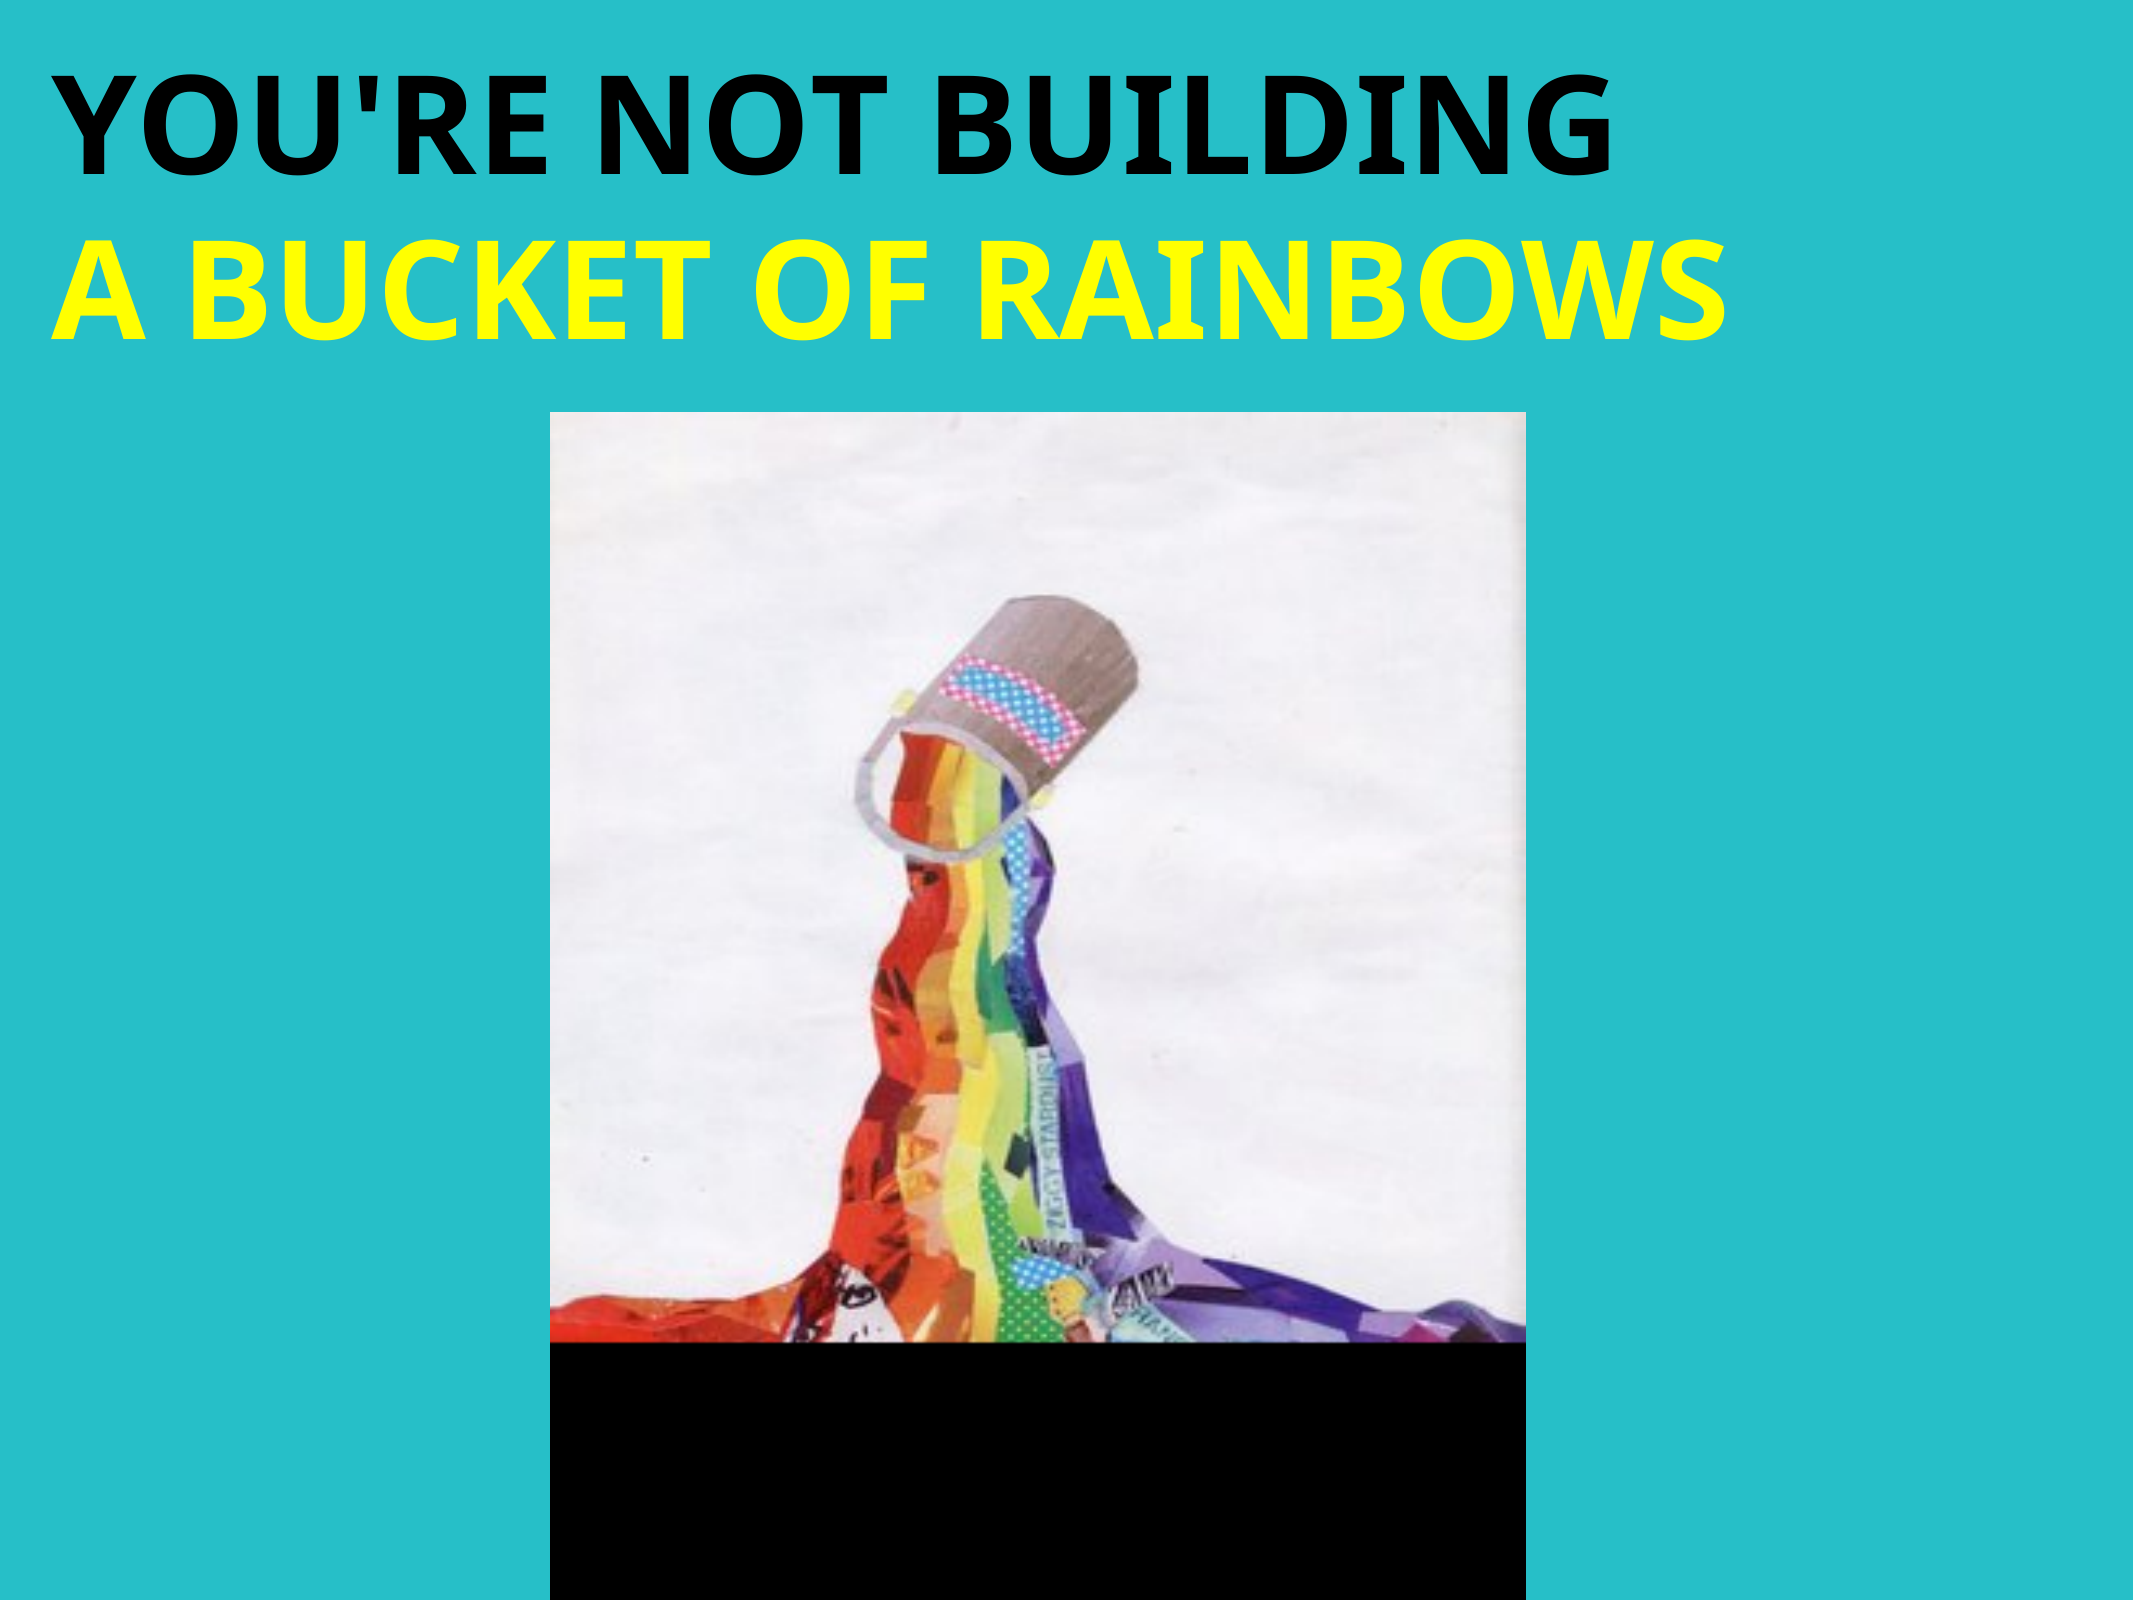

YOU'RE NOT BUILDING
A BUCKET OF RAINBOWS